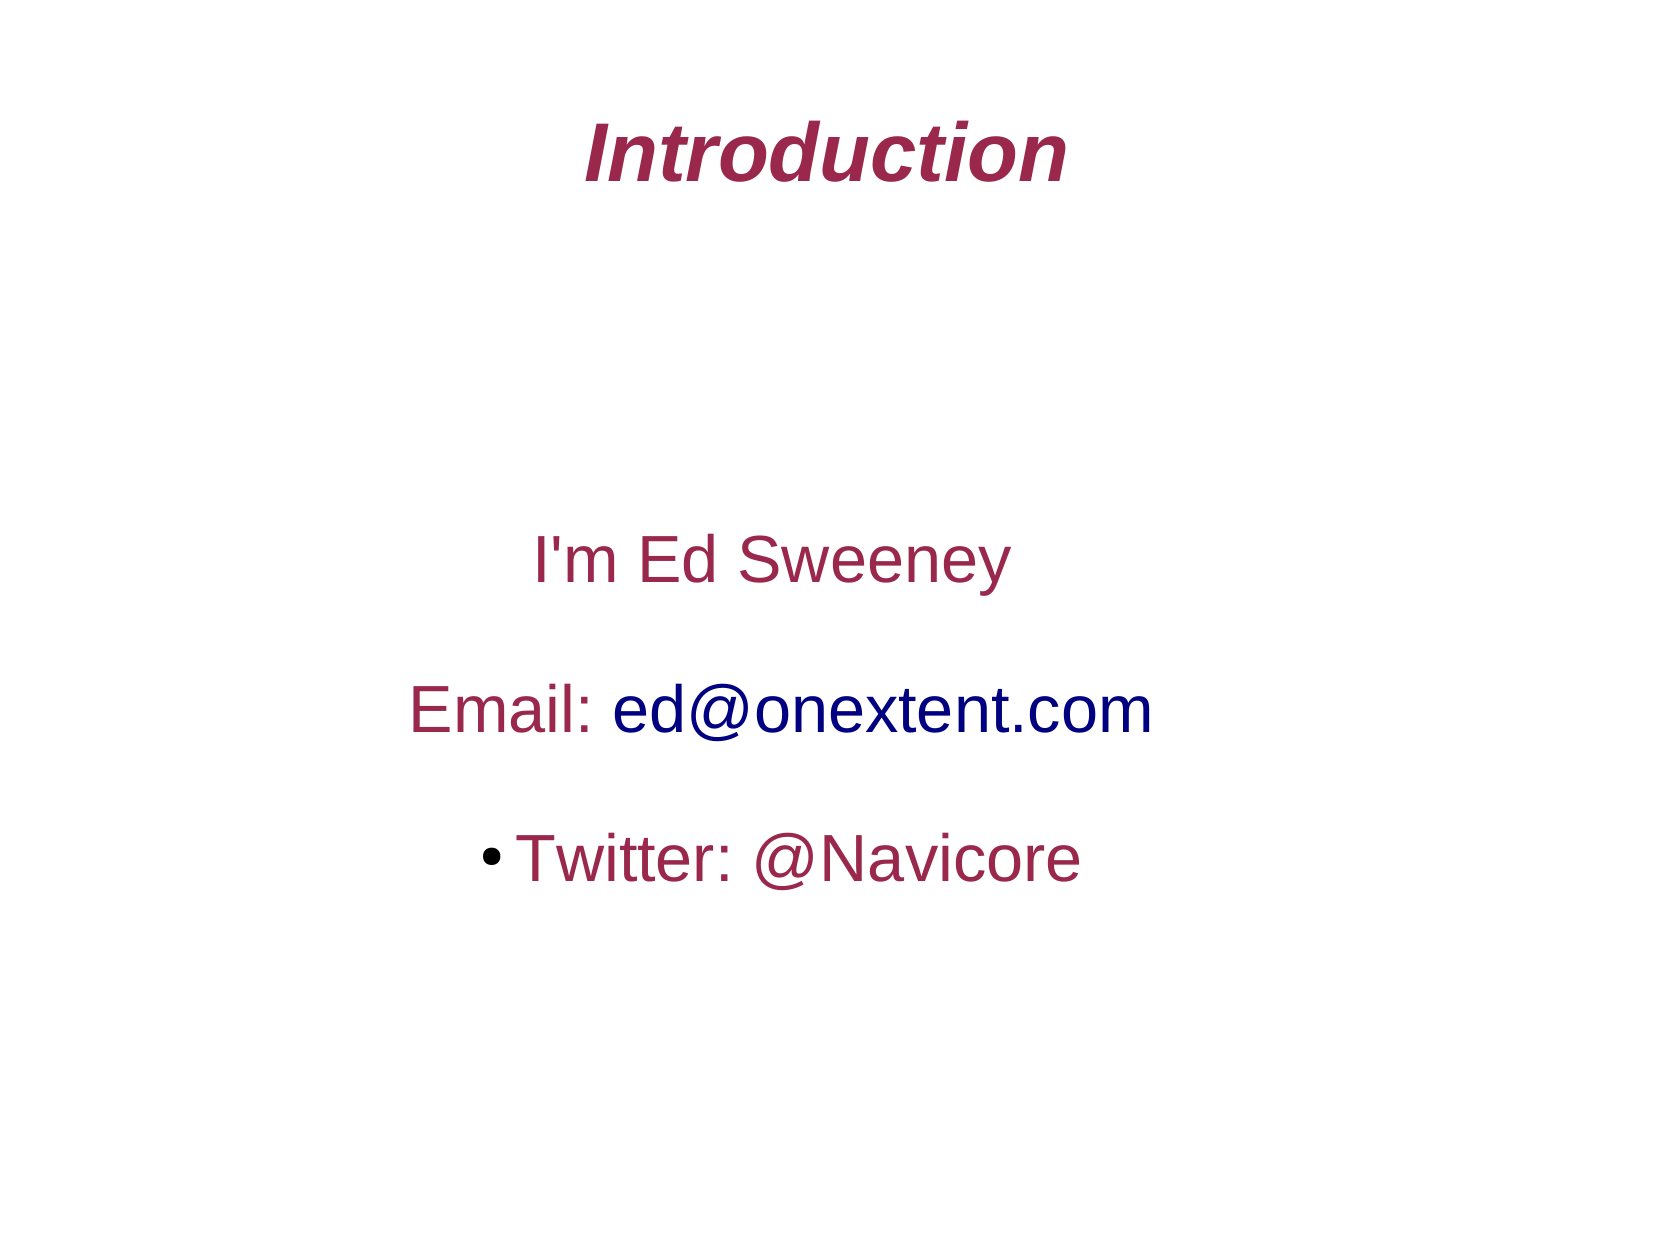

# Introduction
I'm Ed Sweeney
Email: ed@onextent.com
Twitter: @Navicore